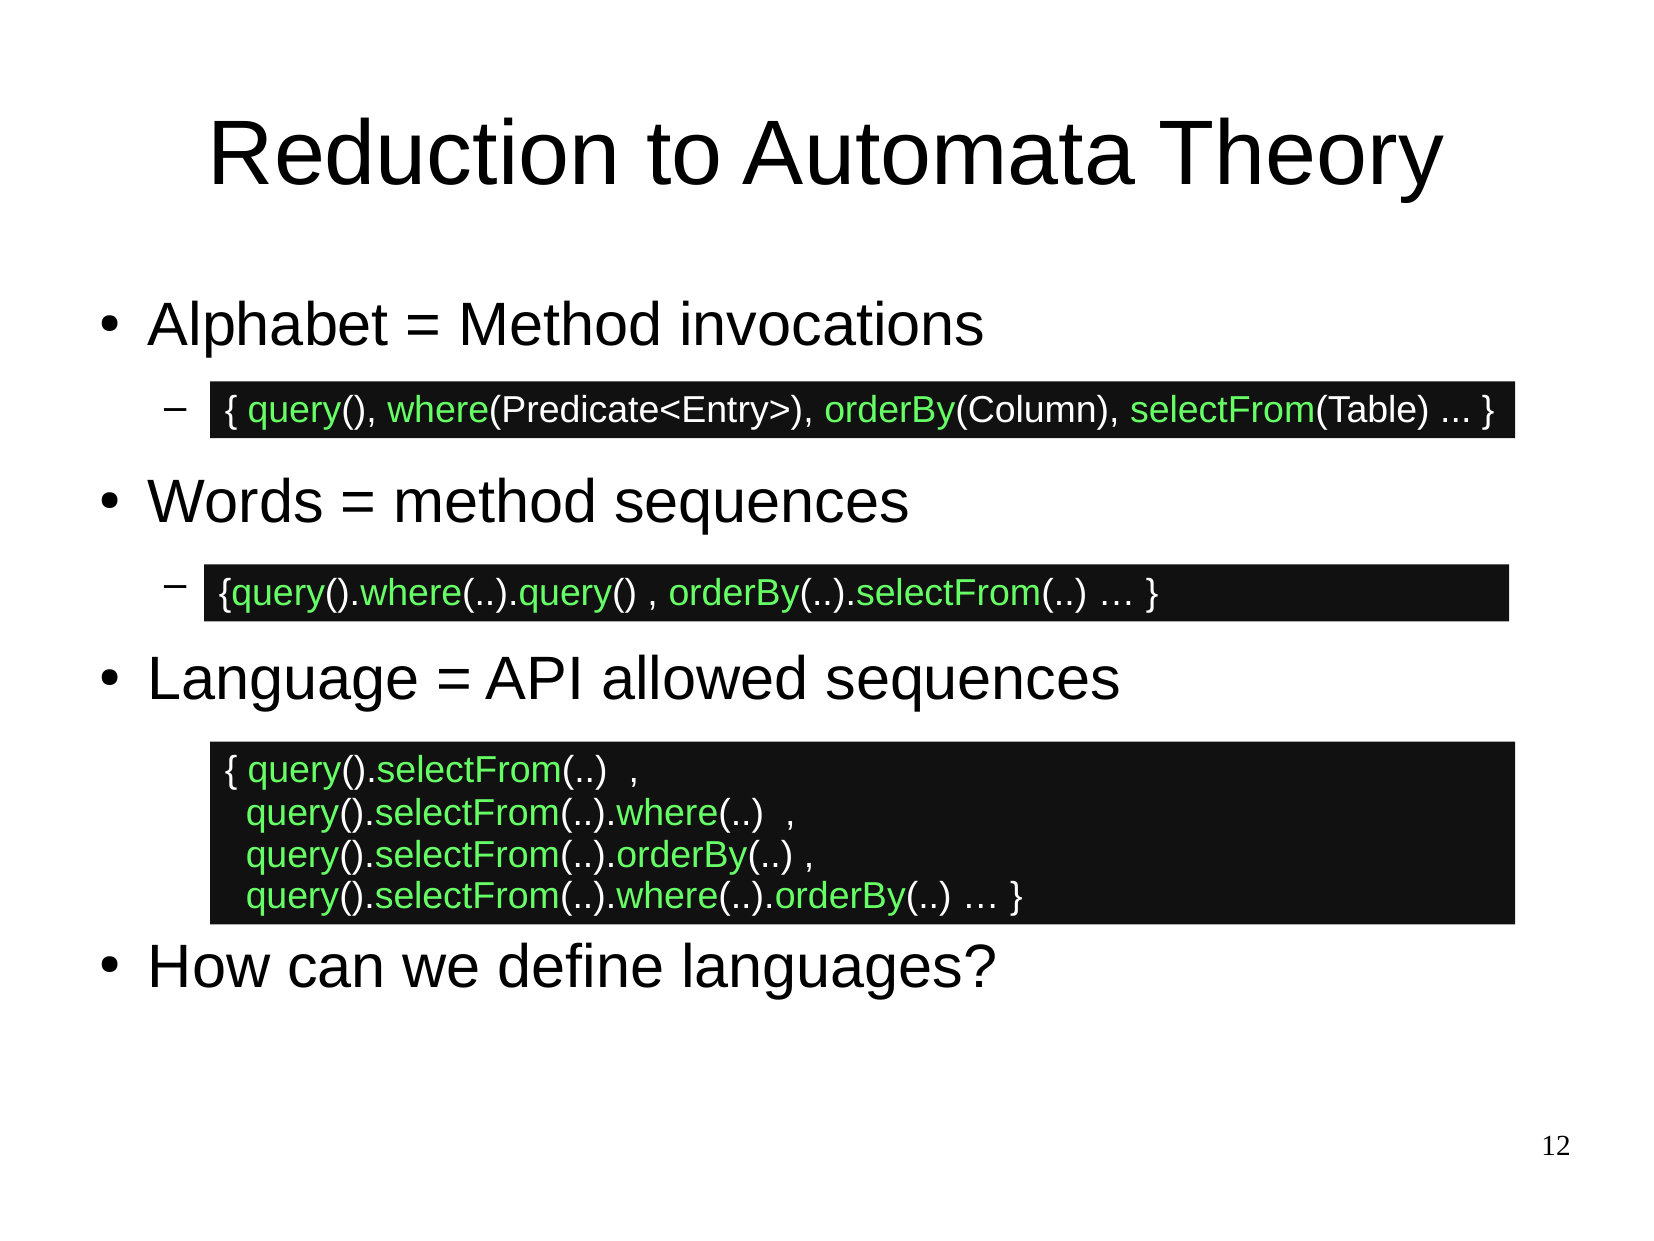

# Reduction to Automata Theory
Alphabet = Method invocations
Words = method sequences
Language = API allowed sequences
How can we define languages?
{ query(), where(Predicate<Entry>), orderBy(Column), selectFrom(Table) ... }
{query().where(..).query() , orderBy(..).selectFrom(..) … }
{ query().selectFrom(..) ,
 query().selectFrom(..).where(..) ,
 query().selectFrom(..).orderBy(..) ,
 query().selectFrom(..).where(..).orderBy(..) … }
12